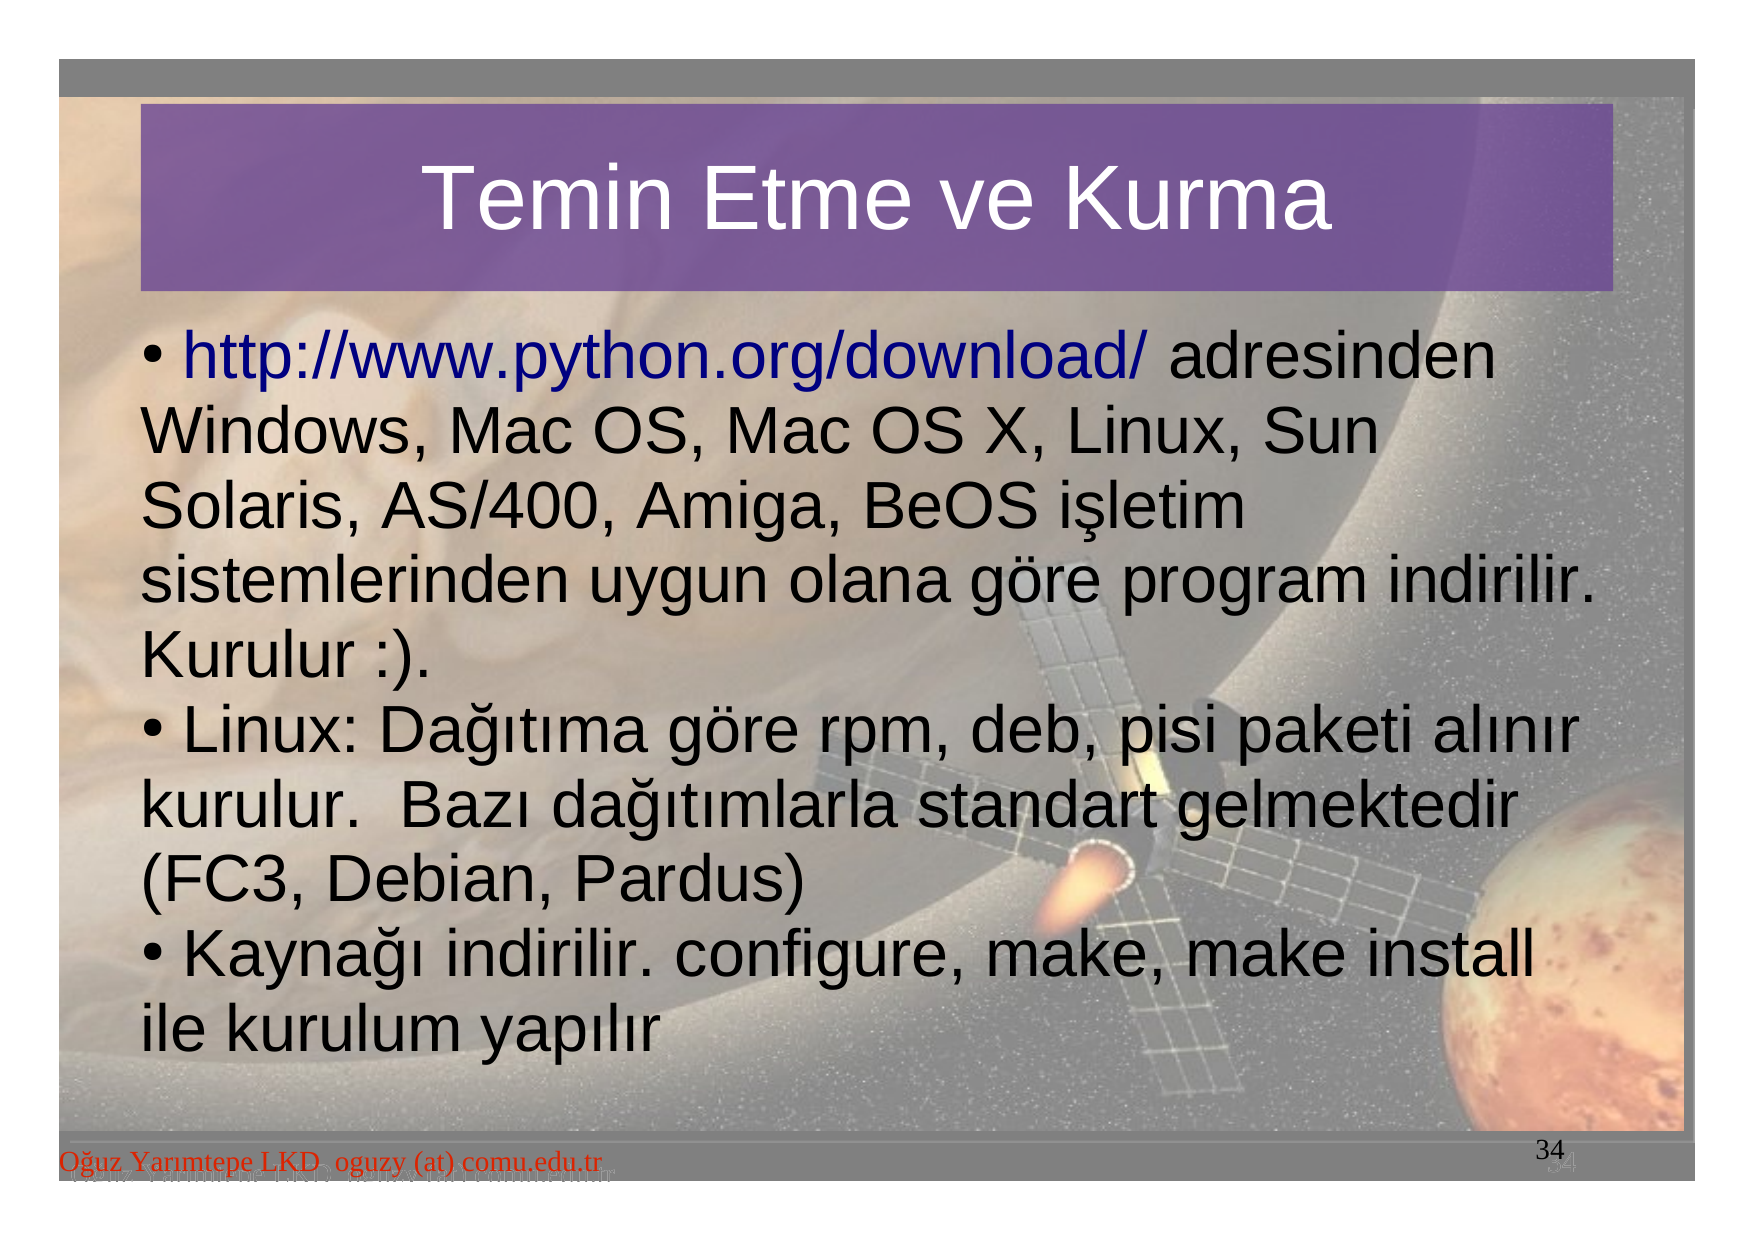

# Temin Etme ve Kurma
 http://www.python.org/download/ adresinden Windows, Mac OS, Mac OS X, Linux, Sun Solaris, AS/400, Amiga, BeOS işletim sistemlerinden uygun olana göre program indirilir. Kurulur :).
 Linux: Dağıtıma göre rpm, deb, pisi paketi alınır kurulur. Bazı dağıtımlarla standart gelmektedir (FC3, Debian, Pardus)
 Kaynağı indirilir. configure, make, make install ile kurulum yapılır